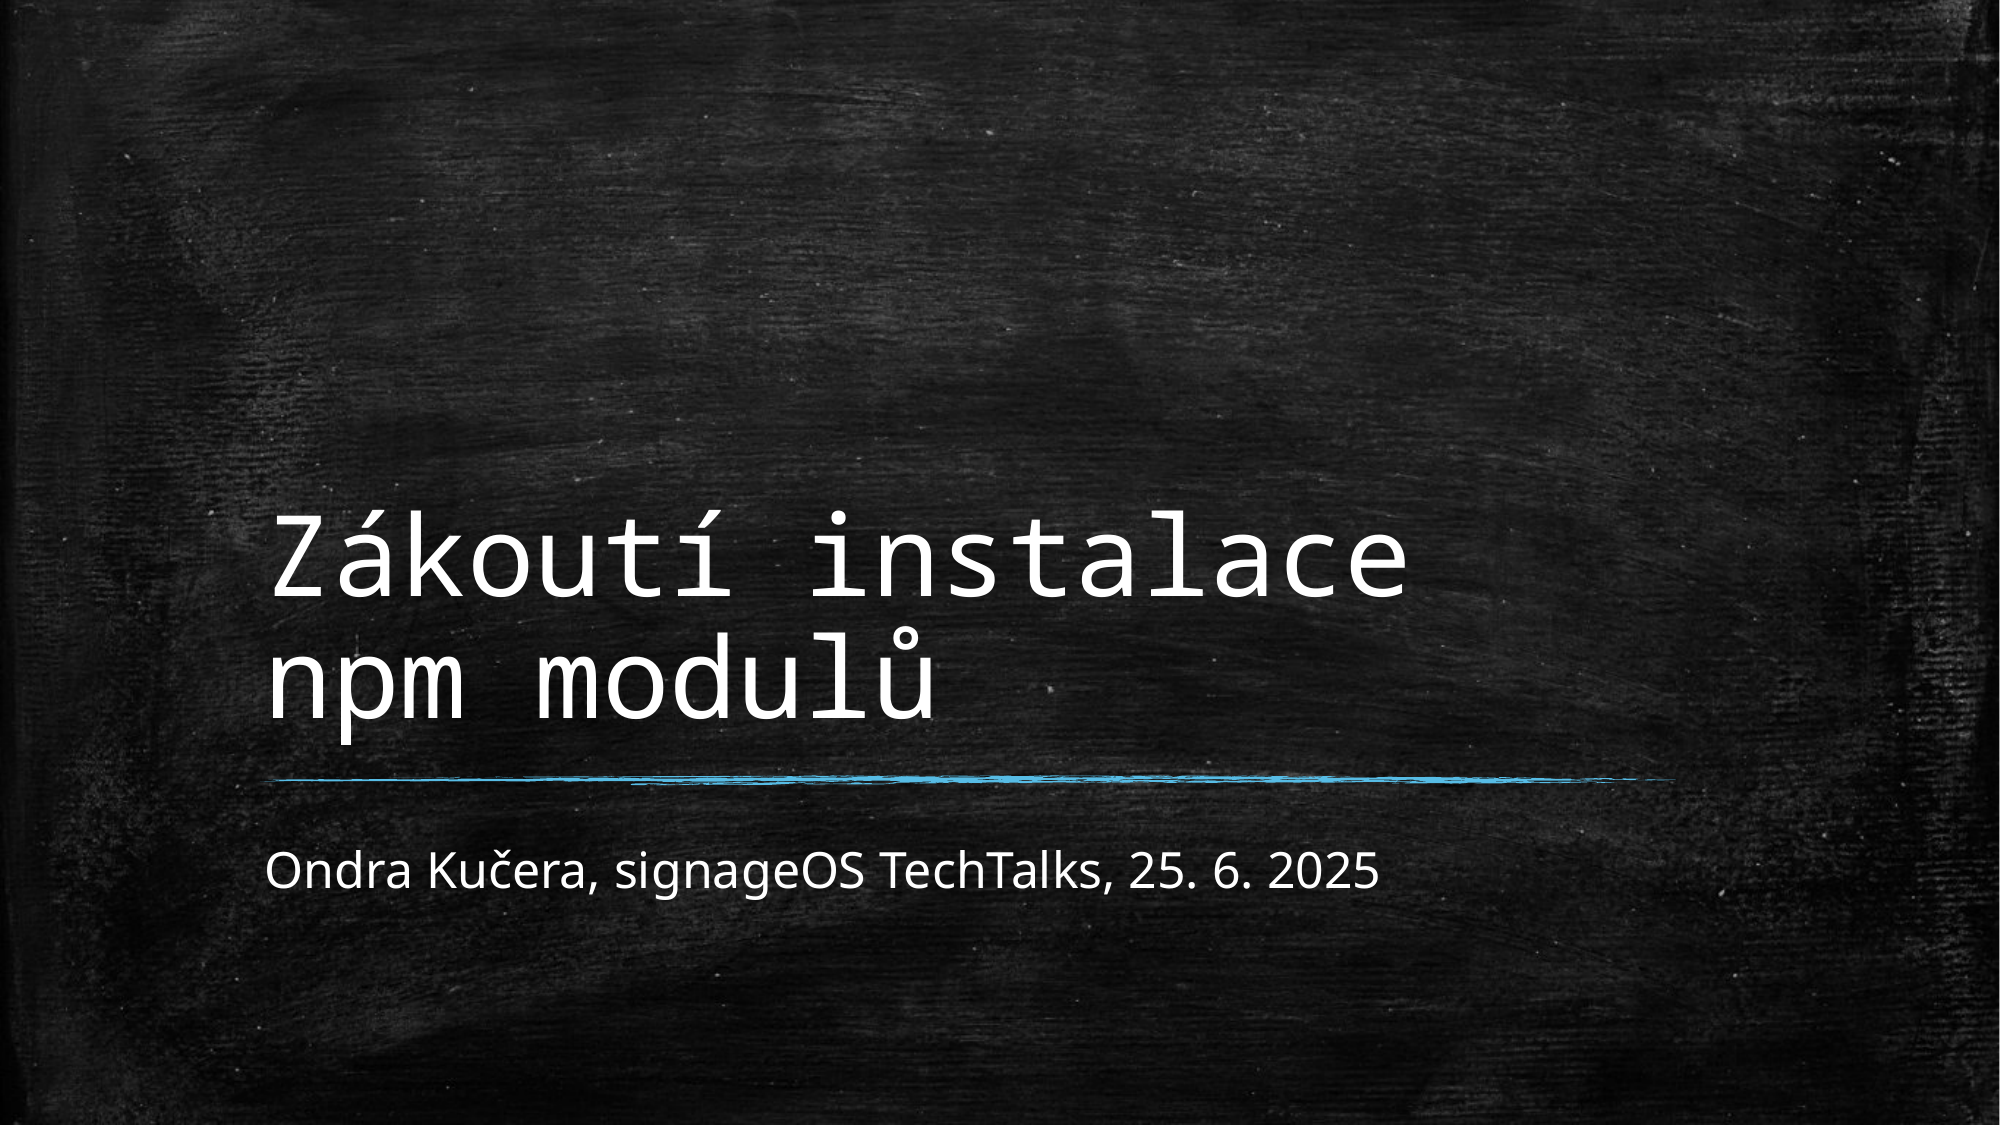

# Zákoutí instalace npm modulů
Ondra Kučera, signageOS TechTalks, 25. 6. 2025